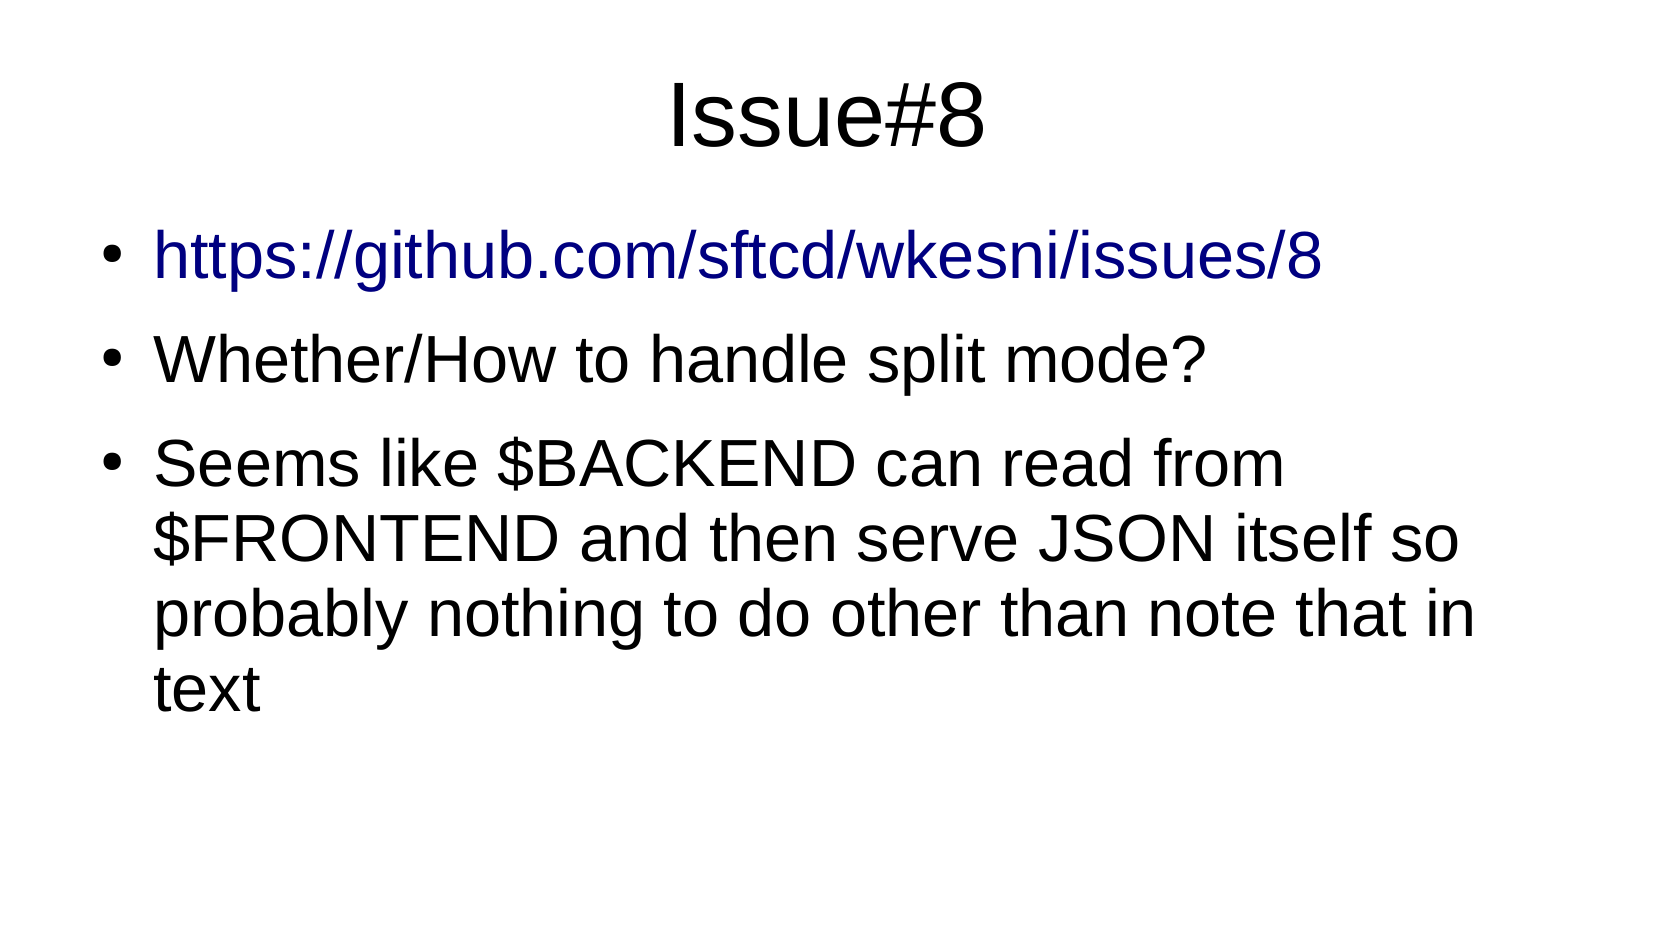

# Issue#8
https://github.com/sftcd/wkesni/issues/8
Whether/How to handle split mode?
Seems like $BACKEND can read from $FRONTEND and then serve JSON itself so probably nothing to do other than note that in text